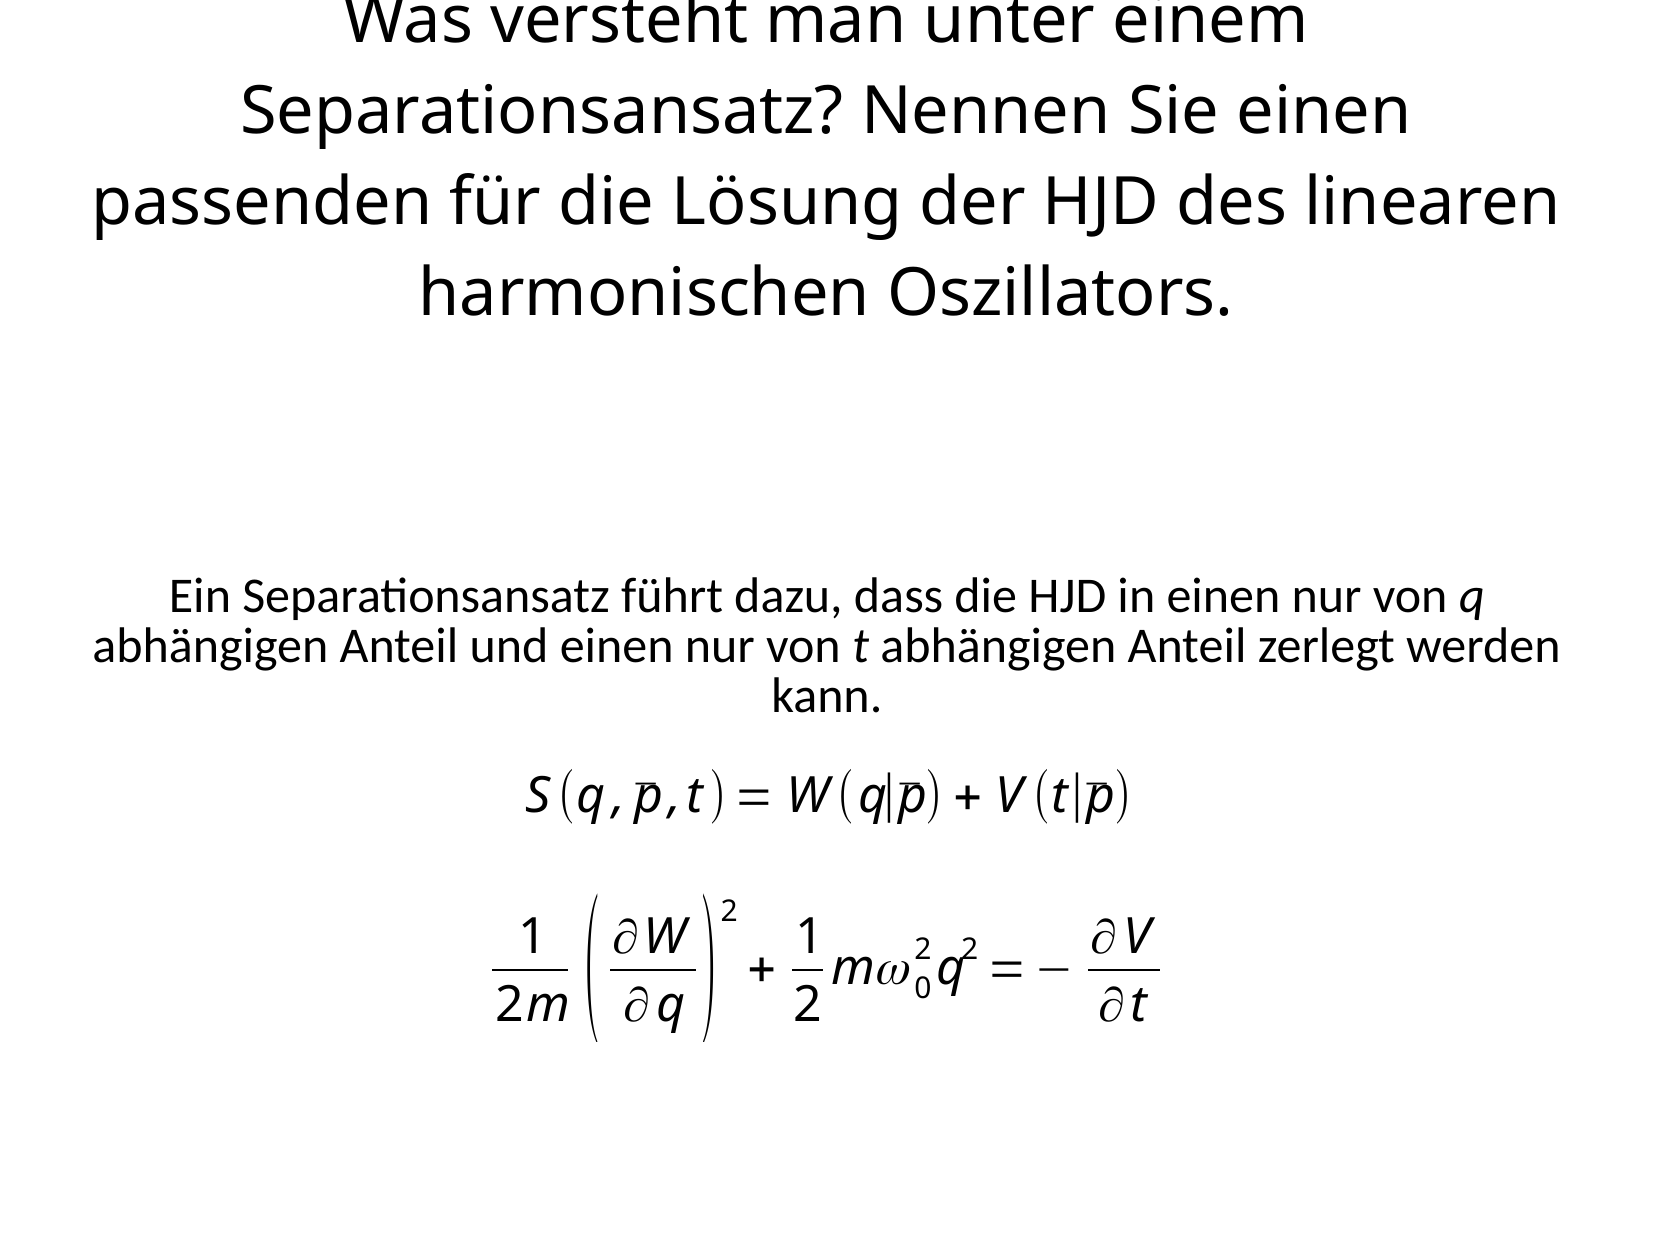

# Was versteht man unter einem Separationsansatz? Nennen Sie einen passenden für die Lösung der HJD des linearen harmonischen Oszillators.
Ein Separationsansatz führt dazu, dass die HJD in einen nur von q abhängigen Anteil und einen nur von t abhängigen Anteil zerlegt werden kann.